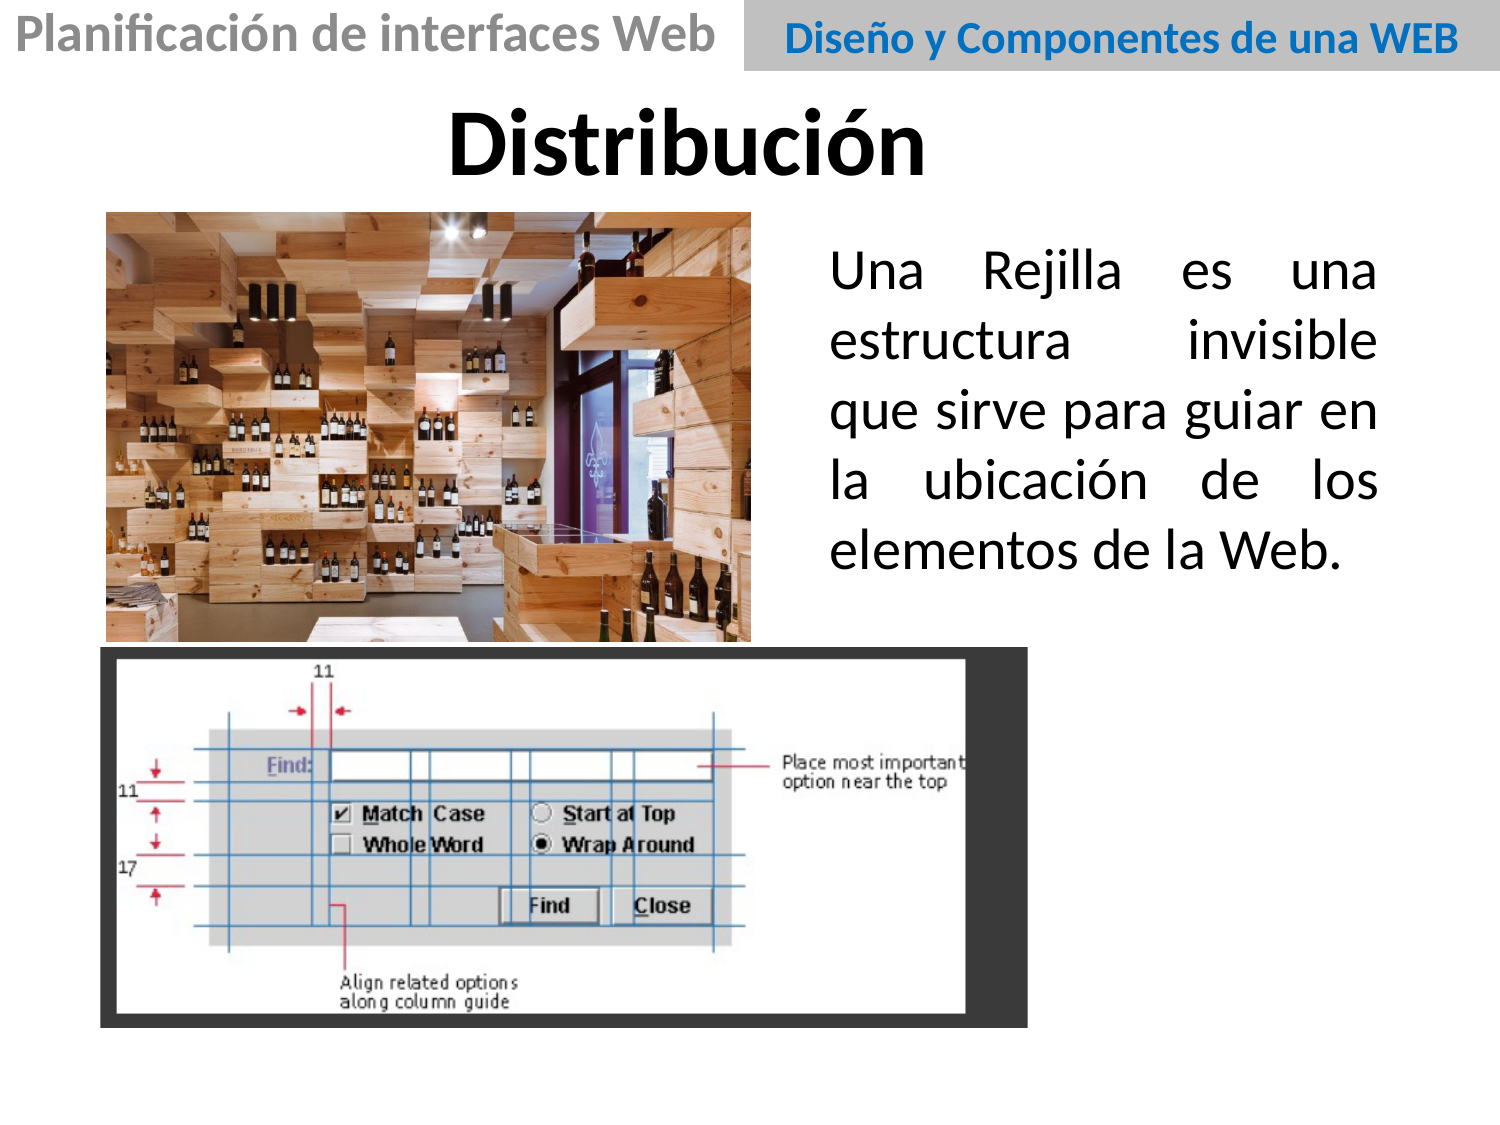

# Planificación de interfaces Web
Diseño y Componentes de una WEB
Distribución
Una Rejilla es una estructura invisible que sirve para guiar en la ubicación de los elementos de la Web.